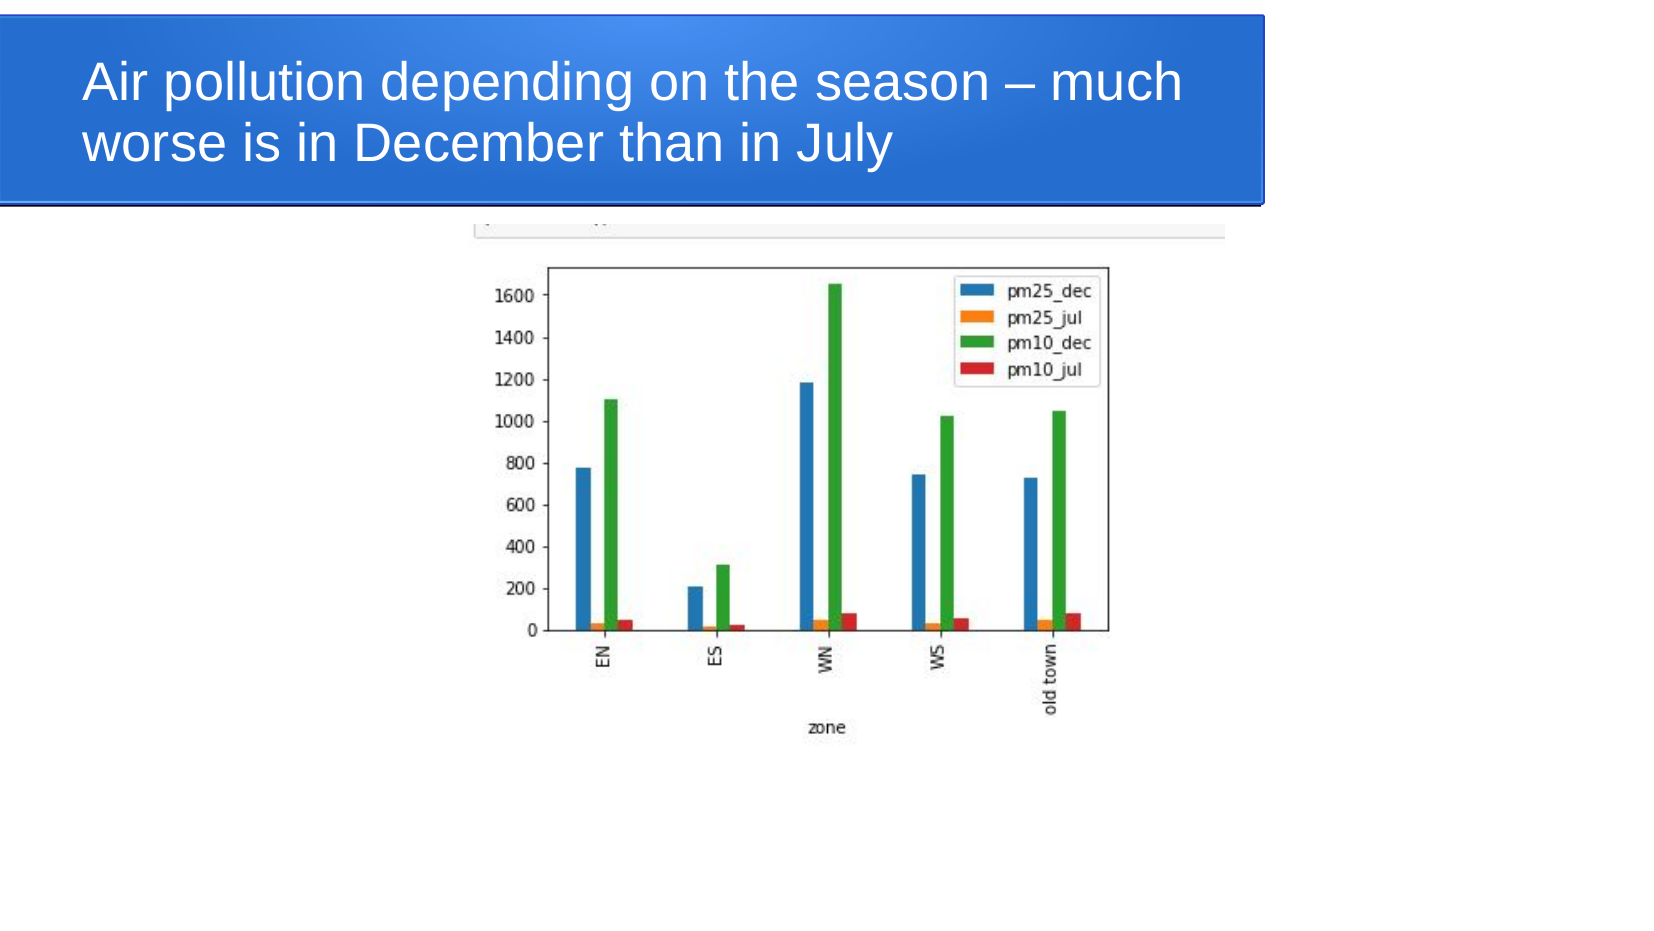

# Air pollution depending on the season – much worse is in December than in July